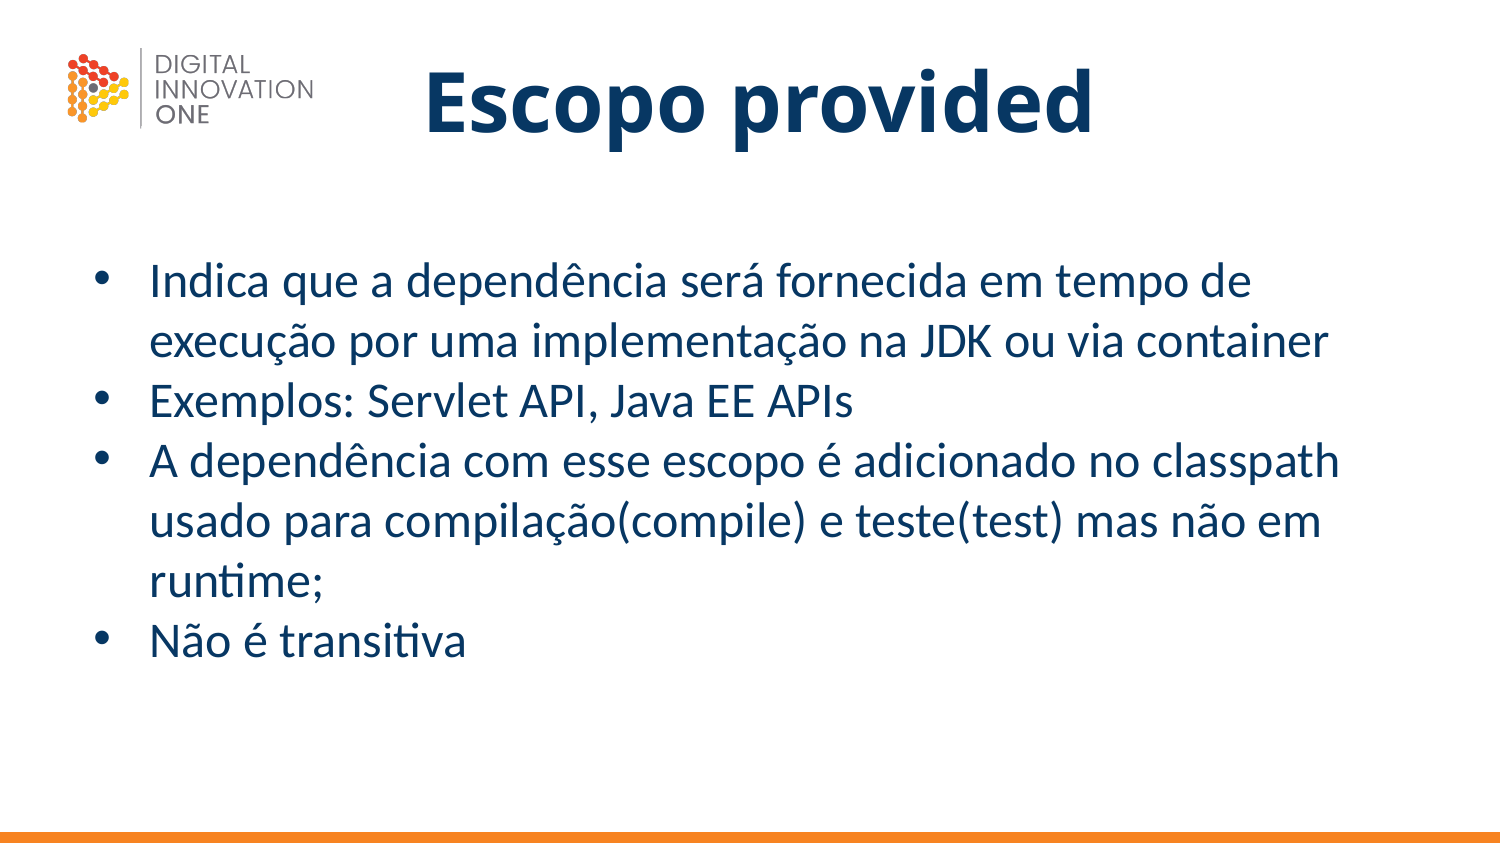

Escopo provided
Indica que a dependência será fornecida em tempo de execução por uma implementação na JDK ou via container
Exemplos: Servlet API, Java EE APIs
A dependência com esse escopo é adicionado no classpath usado para compilação(compile) e teste(test) mas não em runtime;
Não é transitiva